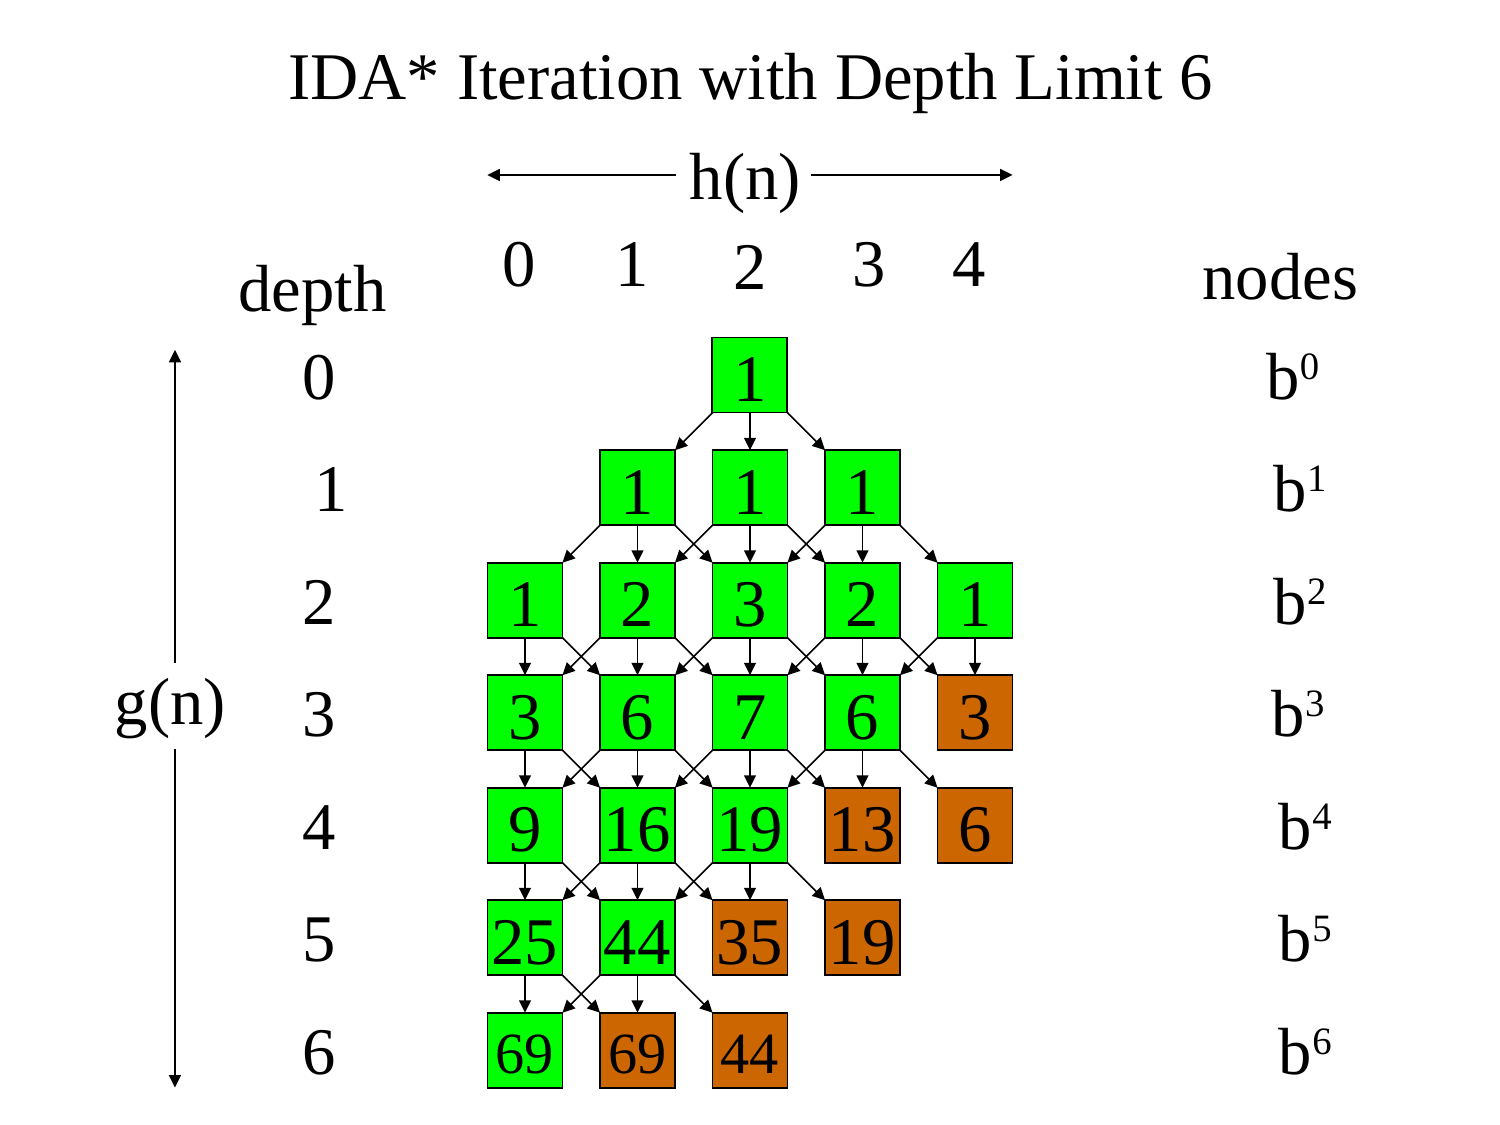

IDA* Iteration with Depth Limit 6
h(n)
0
1
3
4
2
nodes
depth
0
1
2
3
4
5
6
b0
b1
b2
b3
b4
b5
b6
1
g(n)
1
1
1
1
2
3
2
1
3
6
7
6
3
9
16
19
13
6
25
44
35
19
69
69
44